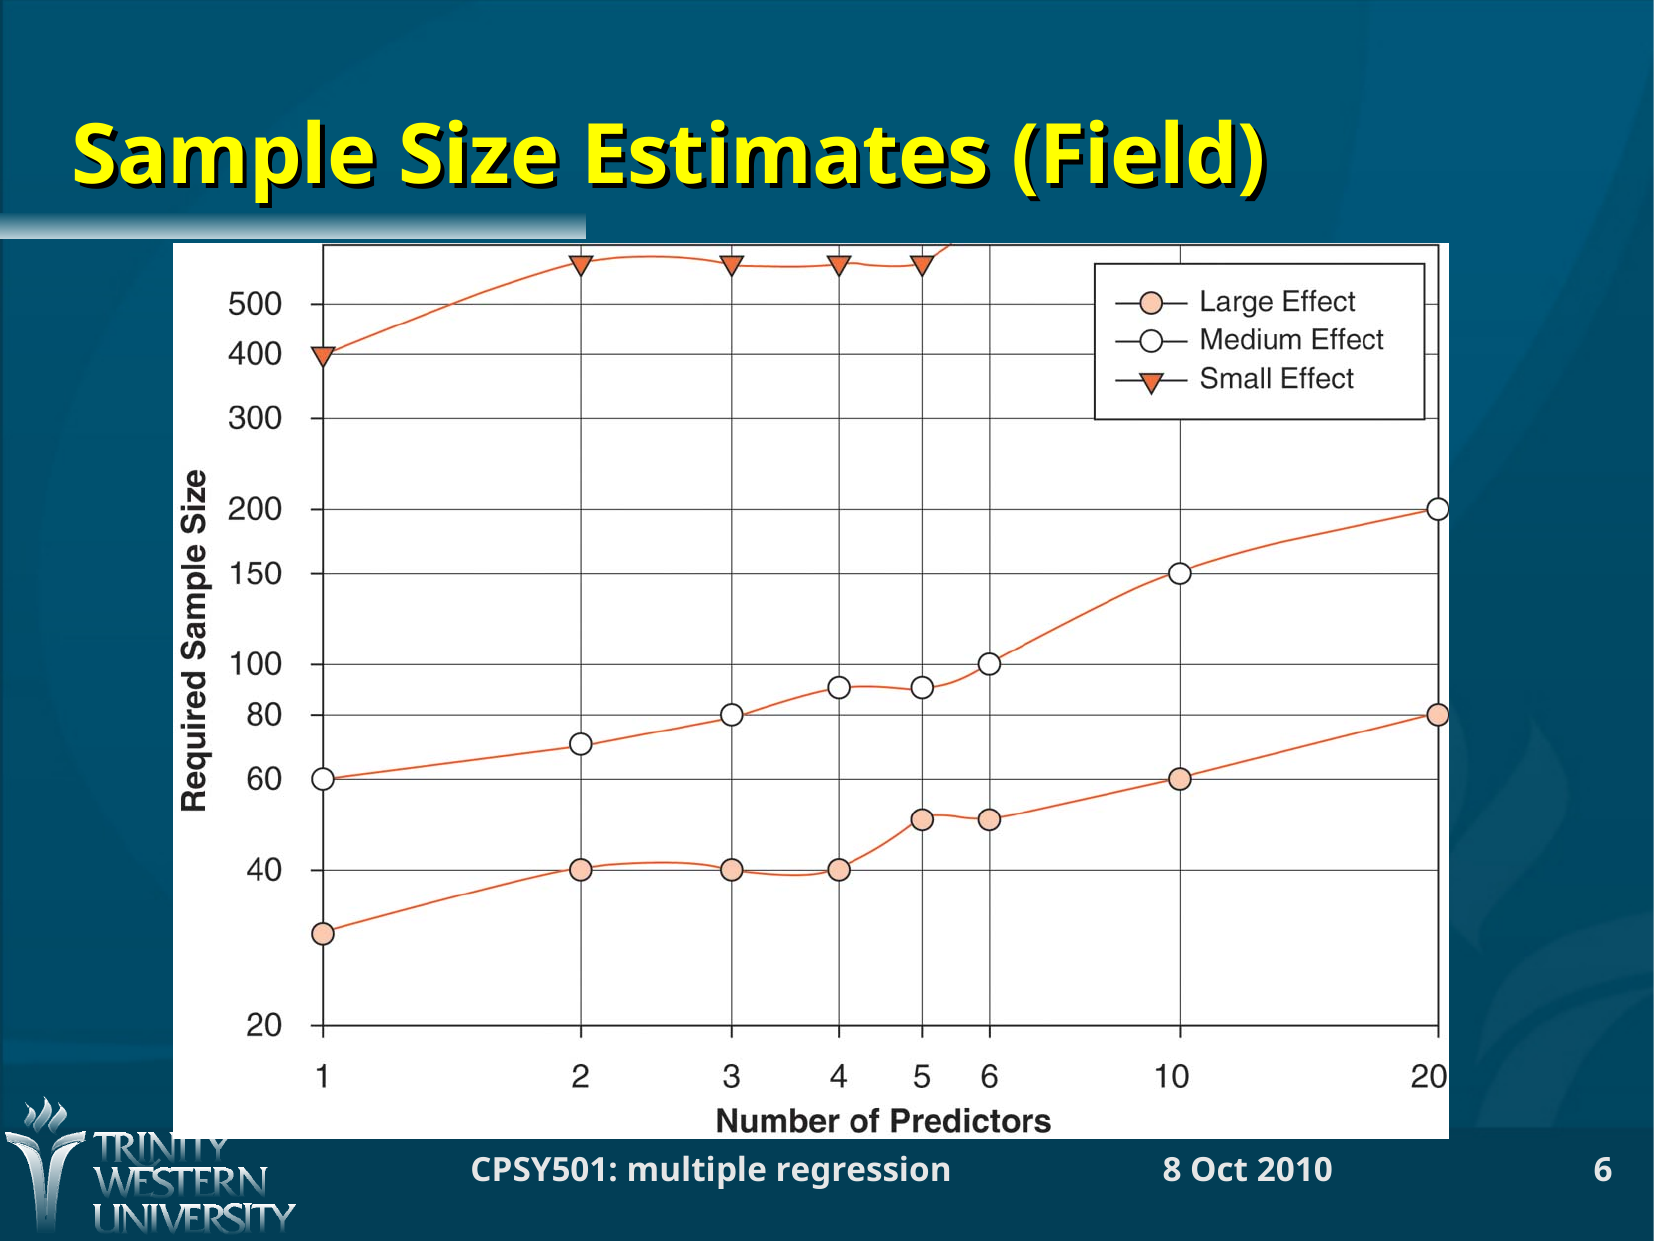

# Sample Size Estimates (Field)
CPSY501: multiple regression
8 Oct 2010
6